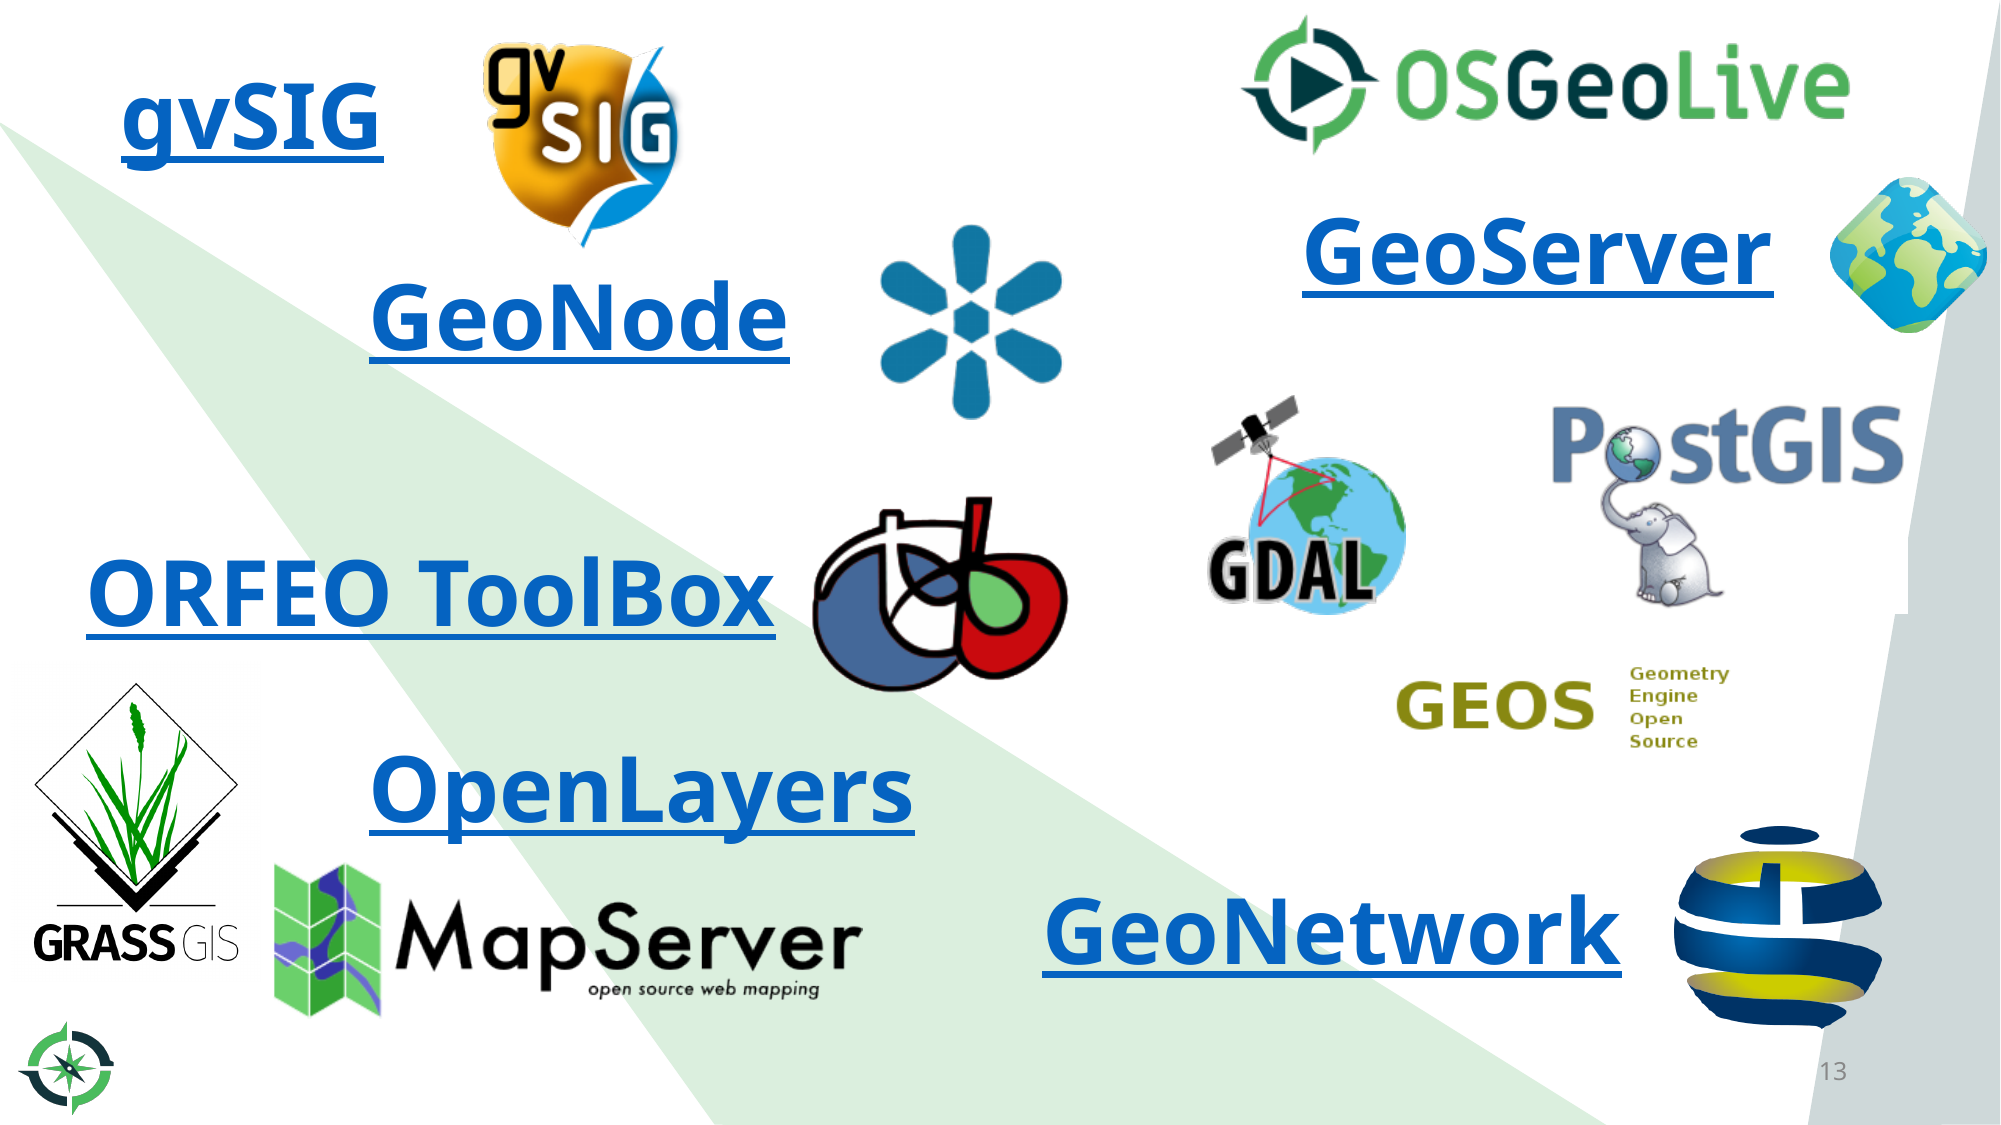

# gvSIG
GeoServer
GeoNode
ORFEO ToolBox
OpenLayers
GeoNetwork